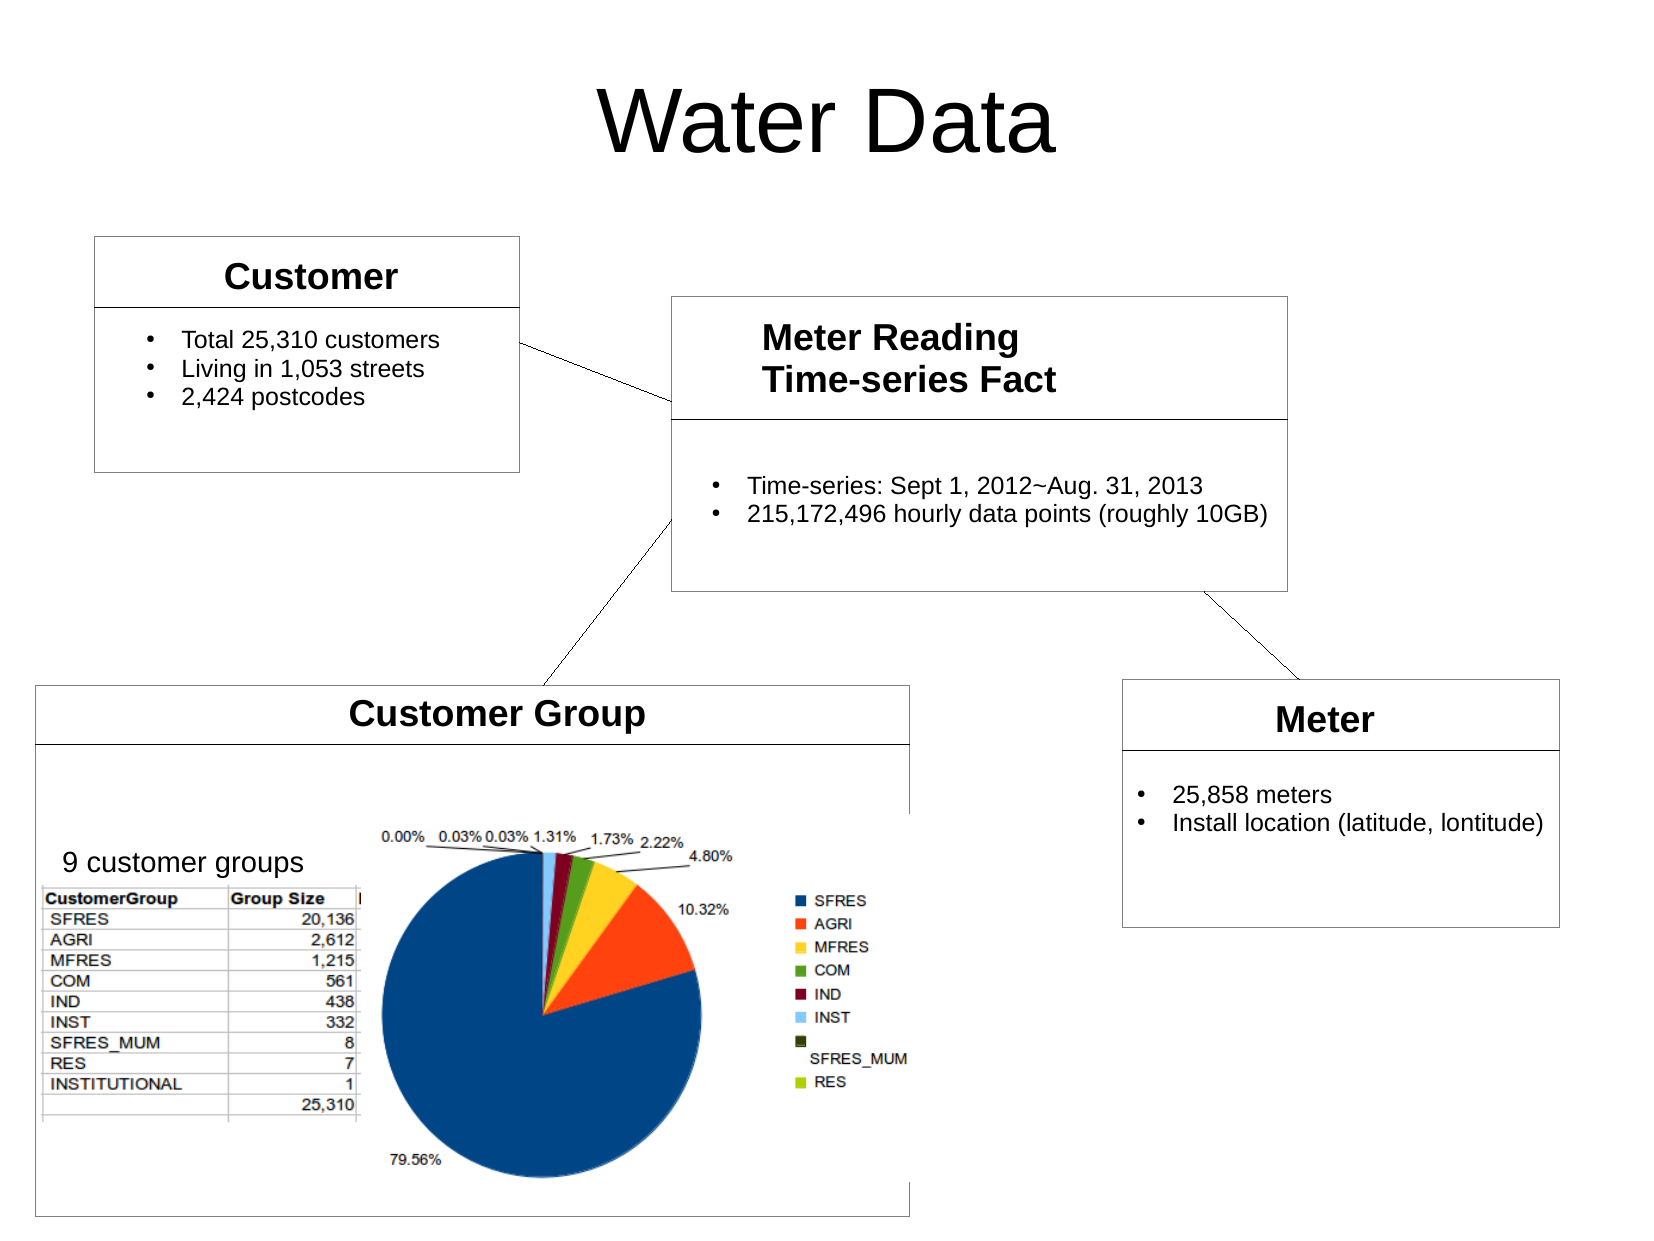

# Water Data
Customer
Meter Reading
Time-series Fact
Total 25,310 customers
Living in 1,053 streets
2,424 postcodes
Time-series: Sept 1, 2012~Aug. 31, 2013
215,172,496 hourly data points (roughly 10GB)
Customer Group
Meter
25,858 meters
Install location (latitude, lontitude)
9 customer groups